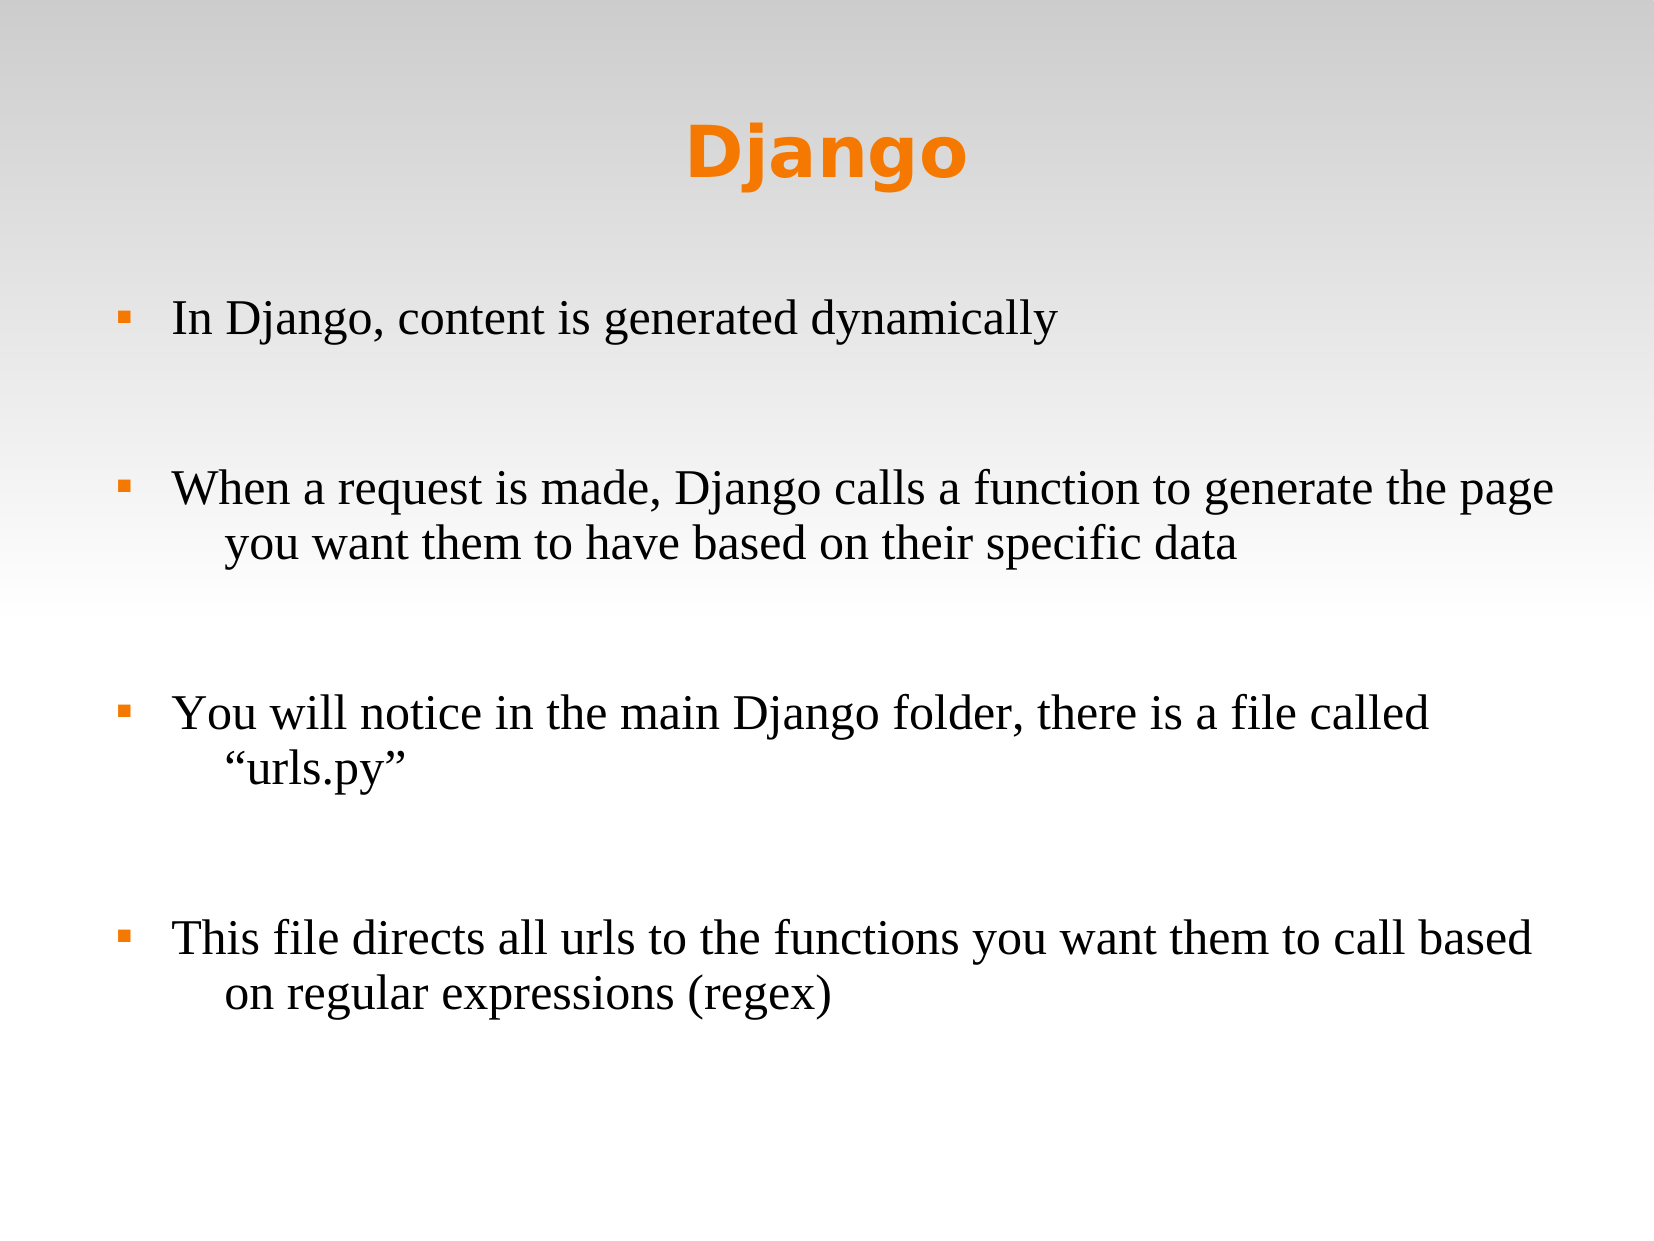

# Django
In Django, content is generated dynamically
When a request is made, Django calls a function to generate the page you want them to have based on their specific data
You will notice in the main Django folder, there is a file called “urls.py”
This file directs all urls to the functions you want them to call based on regular expressions (regex)